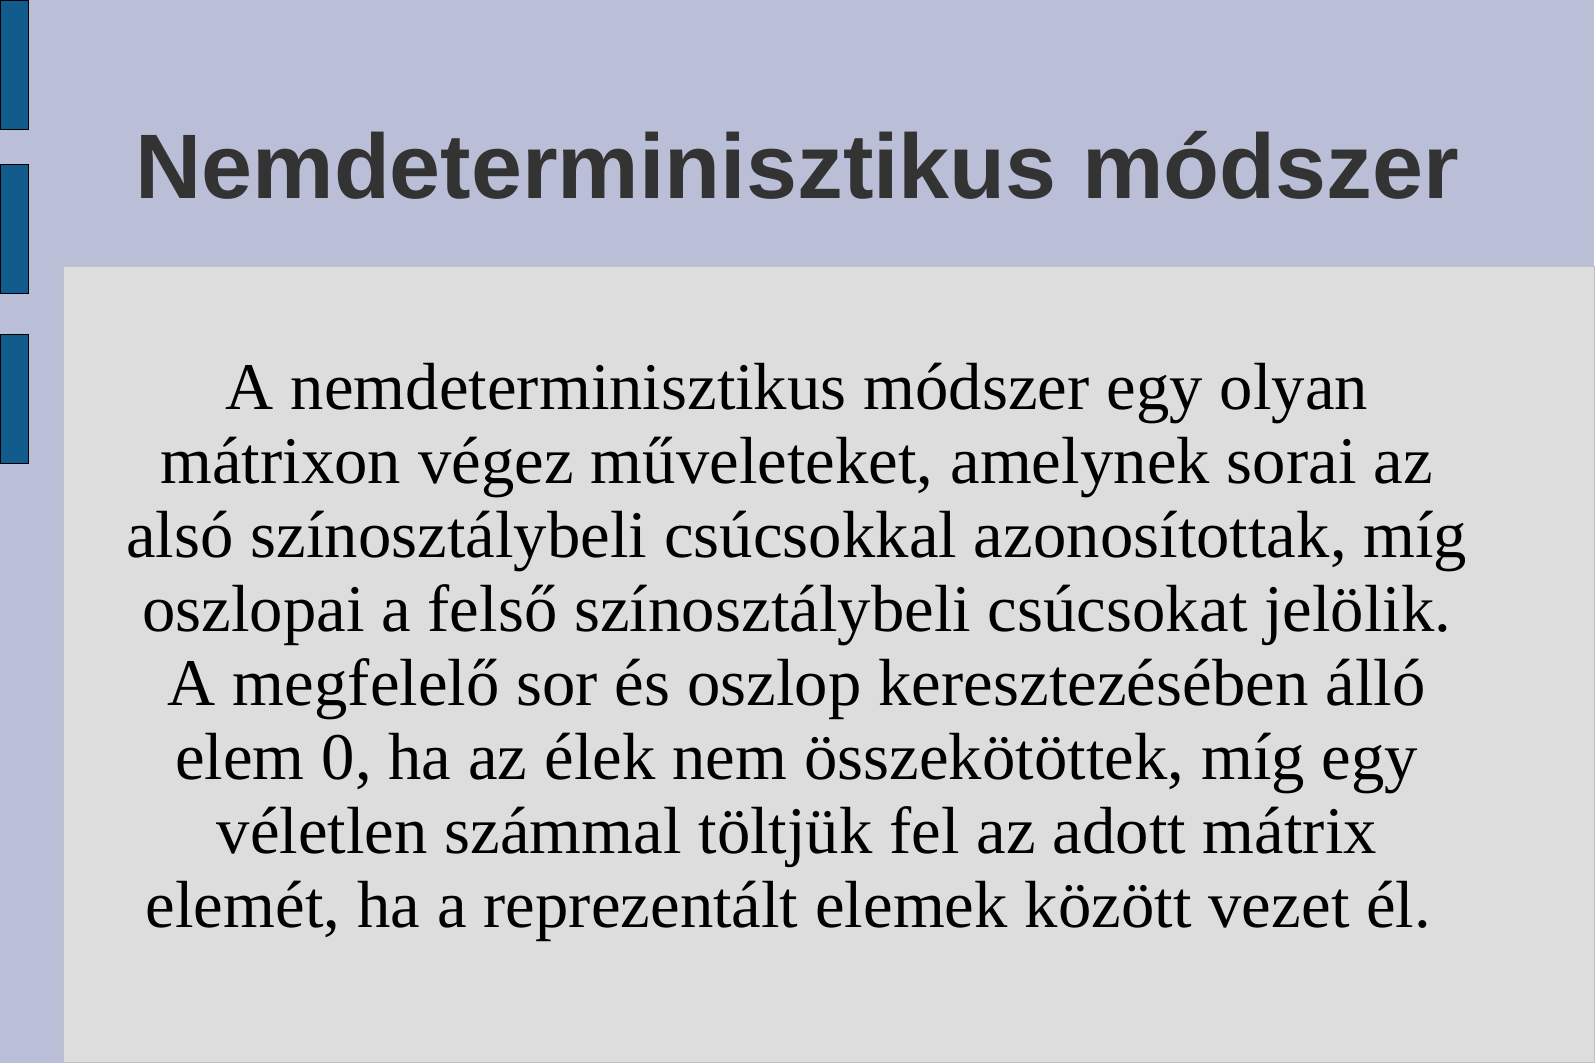

# Nemdeterminisztikus módszer
A nemdeterminisztikus módszer egy olyan mátrixon végez műveleteket, amelynek sorai az alsó színosztálybeli csúcsokkal azonosítottak, míg oszlopai a felső színosztálybeli csúcsokat jelölik. A megfelelő sor és oszlop keresztezésében álló elem 0, ha az élek nem összekötöttek, míg egy véletlen számmal töltjük fel az adott mátrix elemét, ha a reprezentált elemek között vezet él.